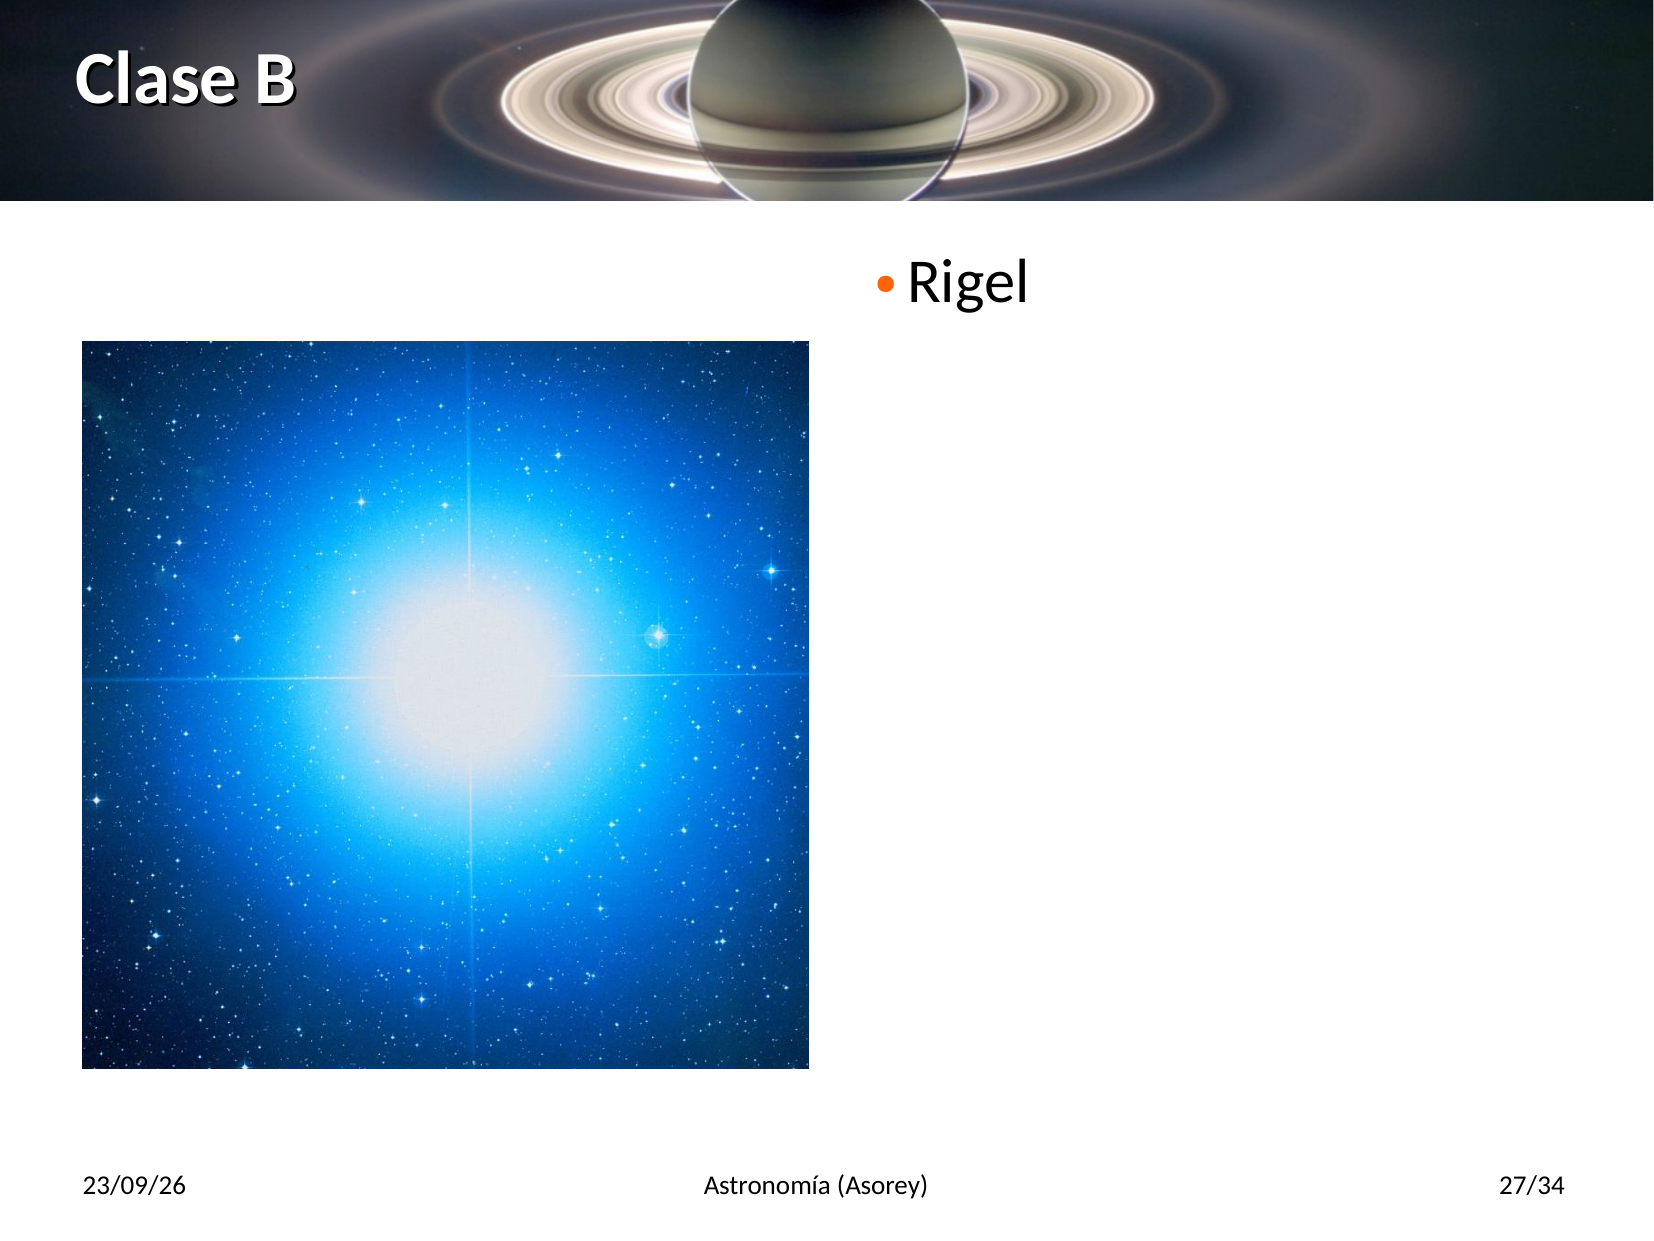

# Clase B
Rigel
Astronomía (Asorey)
27